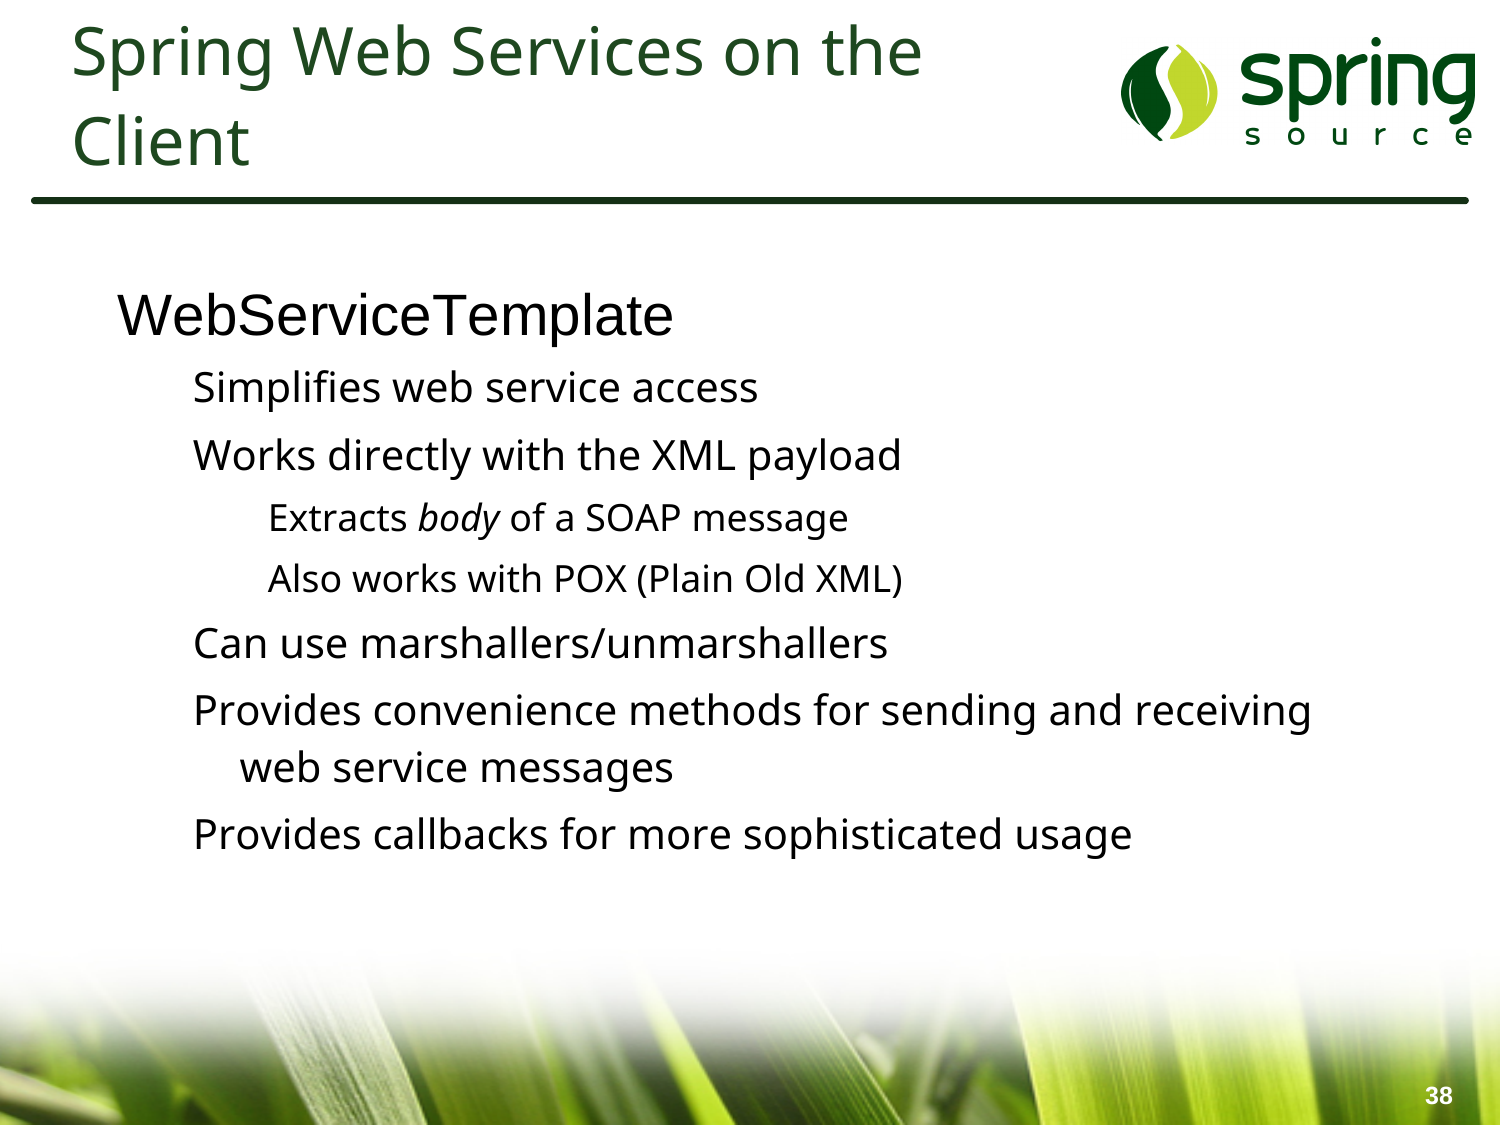

# Spring Web Services on the Client
WebServiceTemplate
Simplifies web service access
Works directly with the XML payload
Extracts body of a SOAP message
Also works with POX (Plain Old XML)
Can use marshallers/unmarshallers
Provides convenience methods for sending and receiving web service messages
Provides callbacks for more sophisticated usage